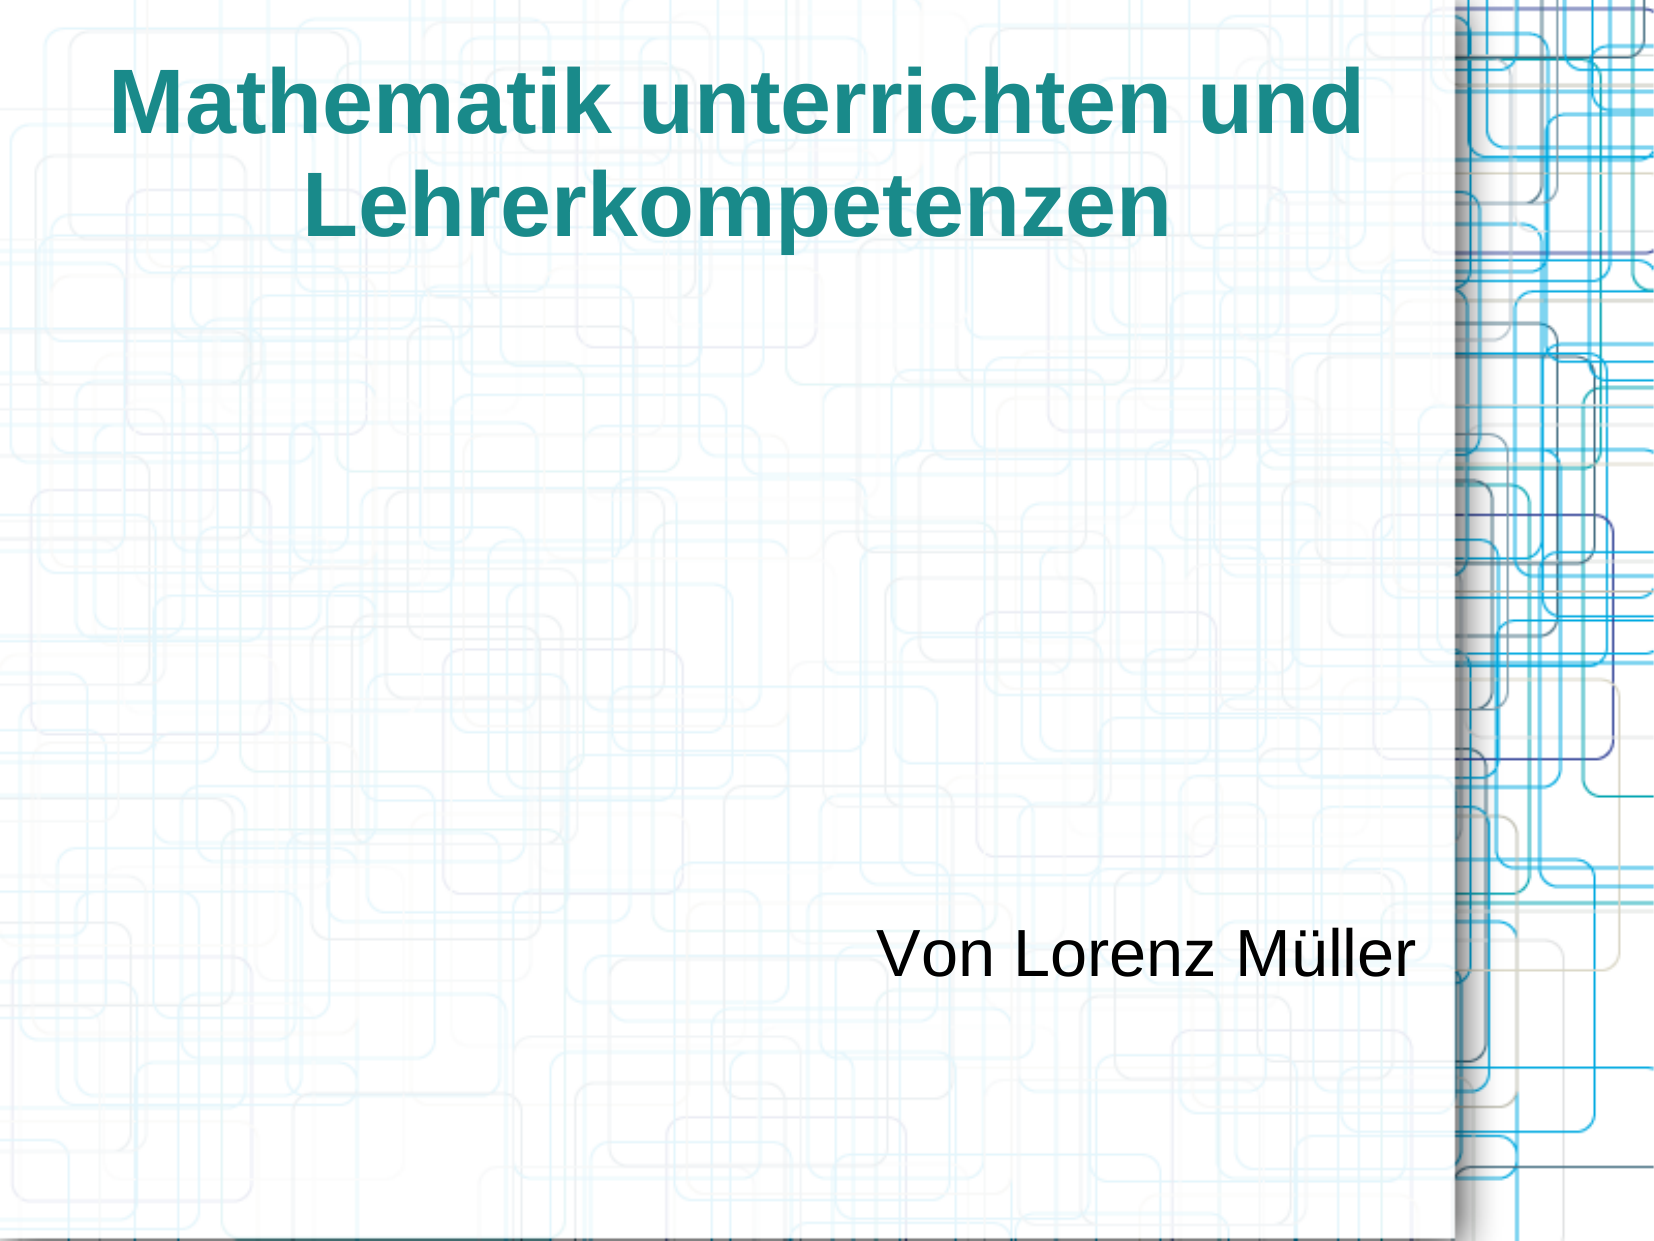

# Mathematik unterrichten und Lehrerkompetenzen
Von Lorenz Müller